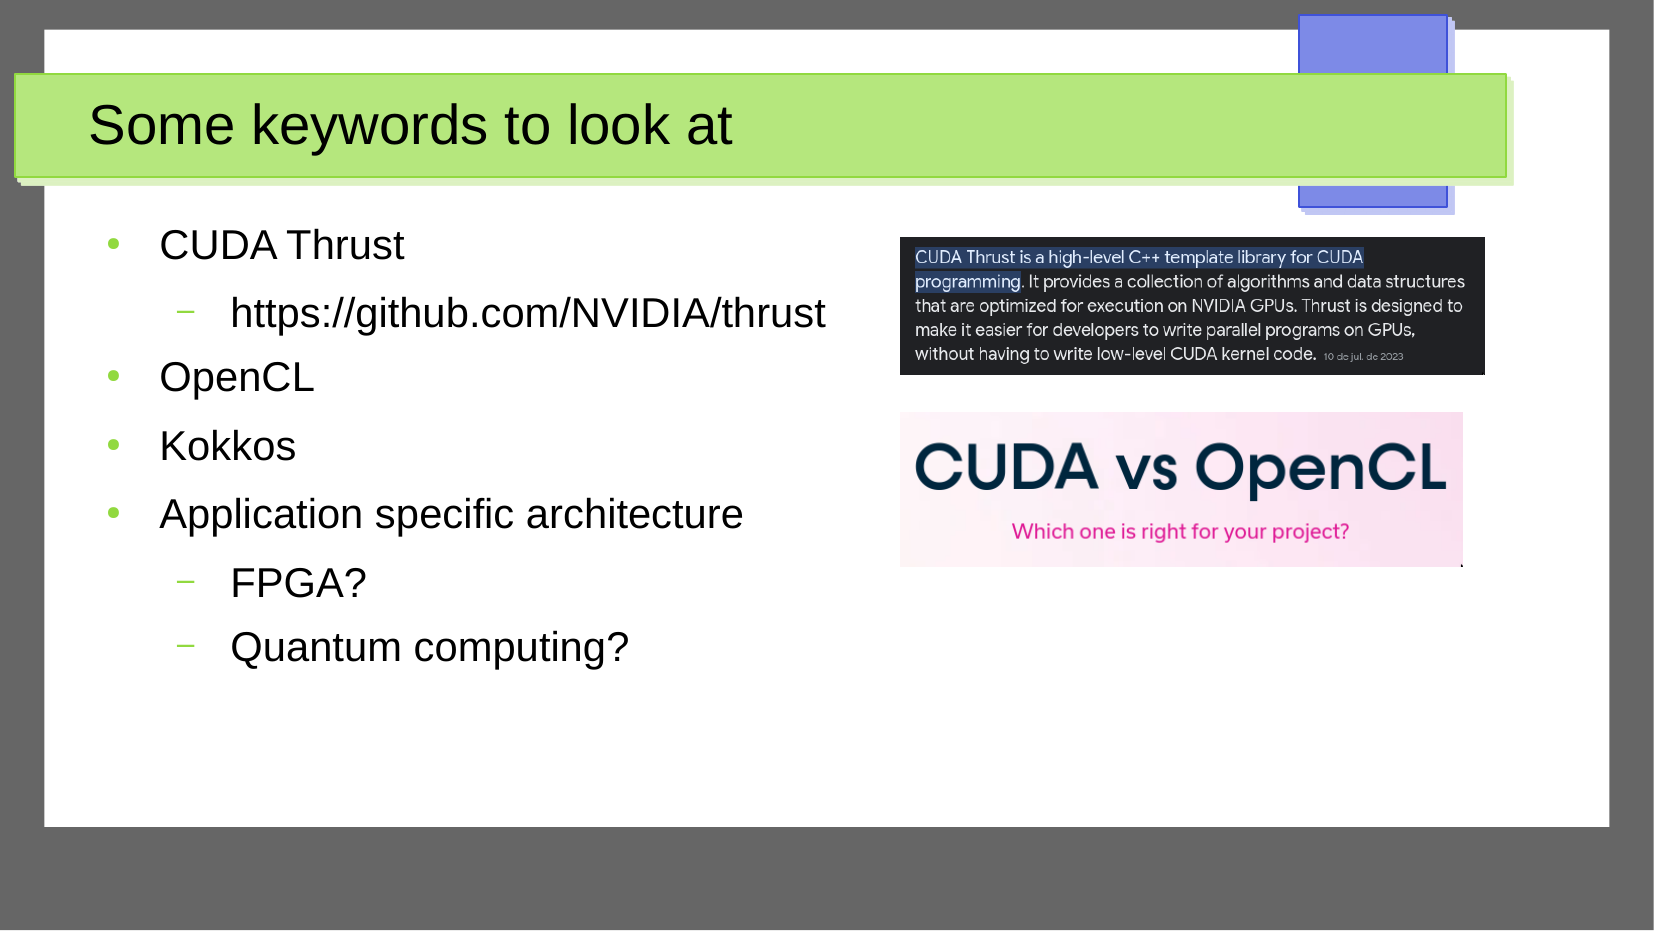

# Some keywords to look at
CUDA Thrust
https://github.com/NVIDIA/thrust
OpenCL
Kokkos
Application specific architecture
FPGA?
Quantum computing?